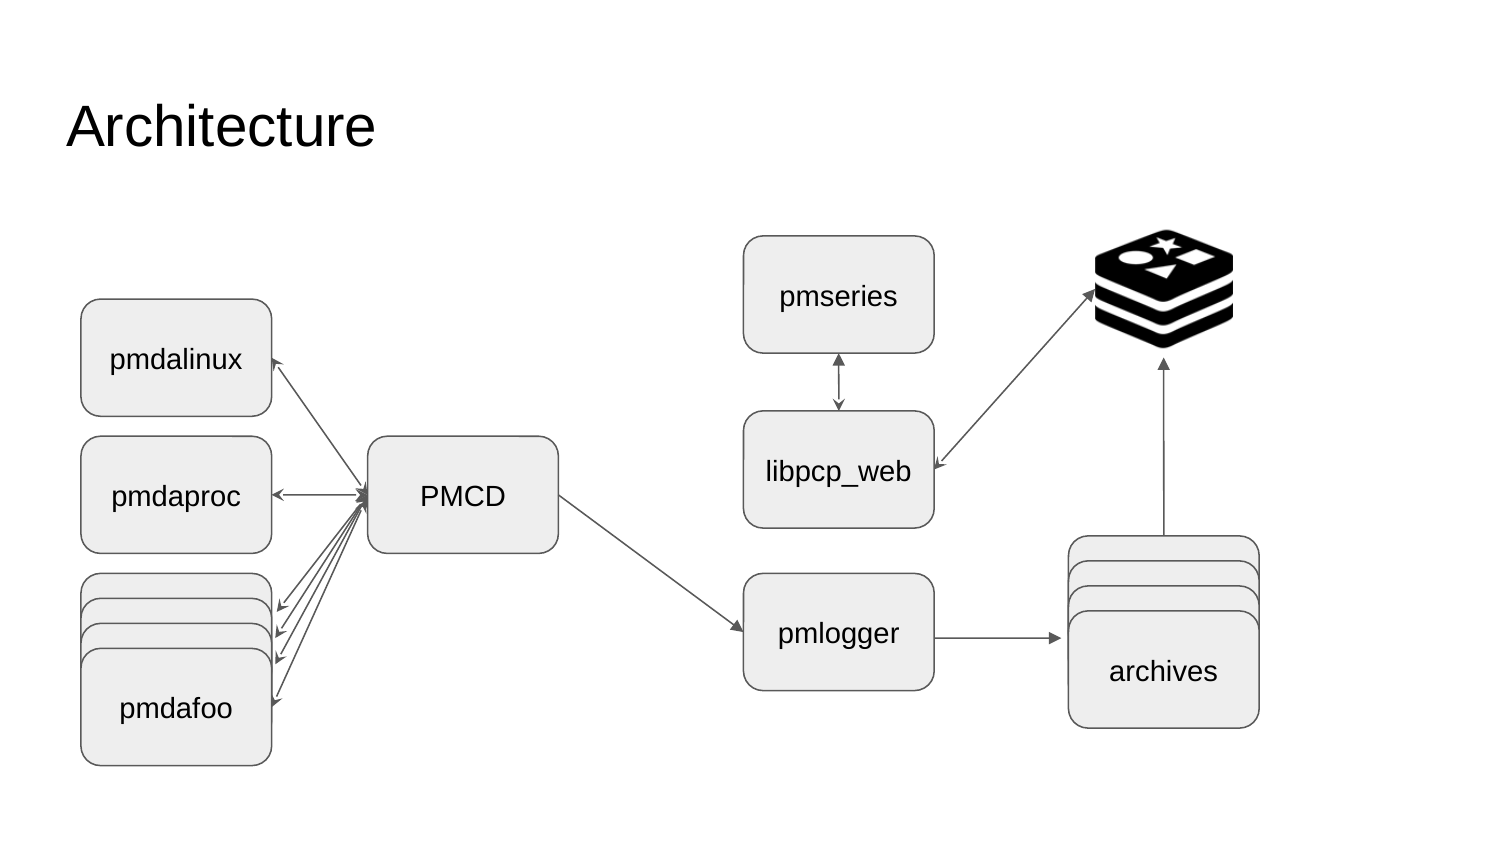

# Architecture
pmseries
pmdalinux
libpcp_web
pmdaproc
PMCD
pmlogger
archives
pmdafoo